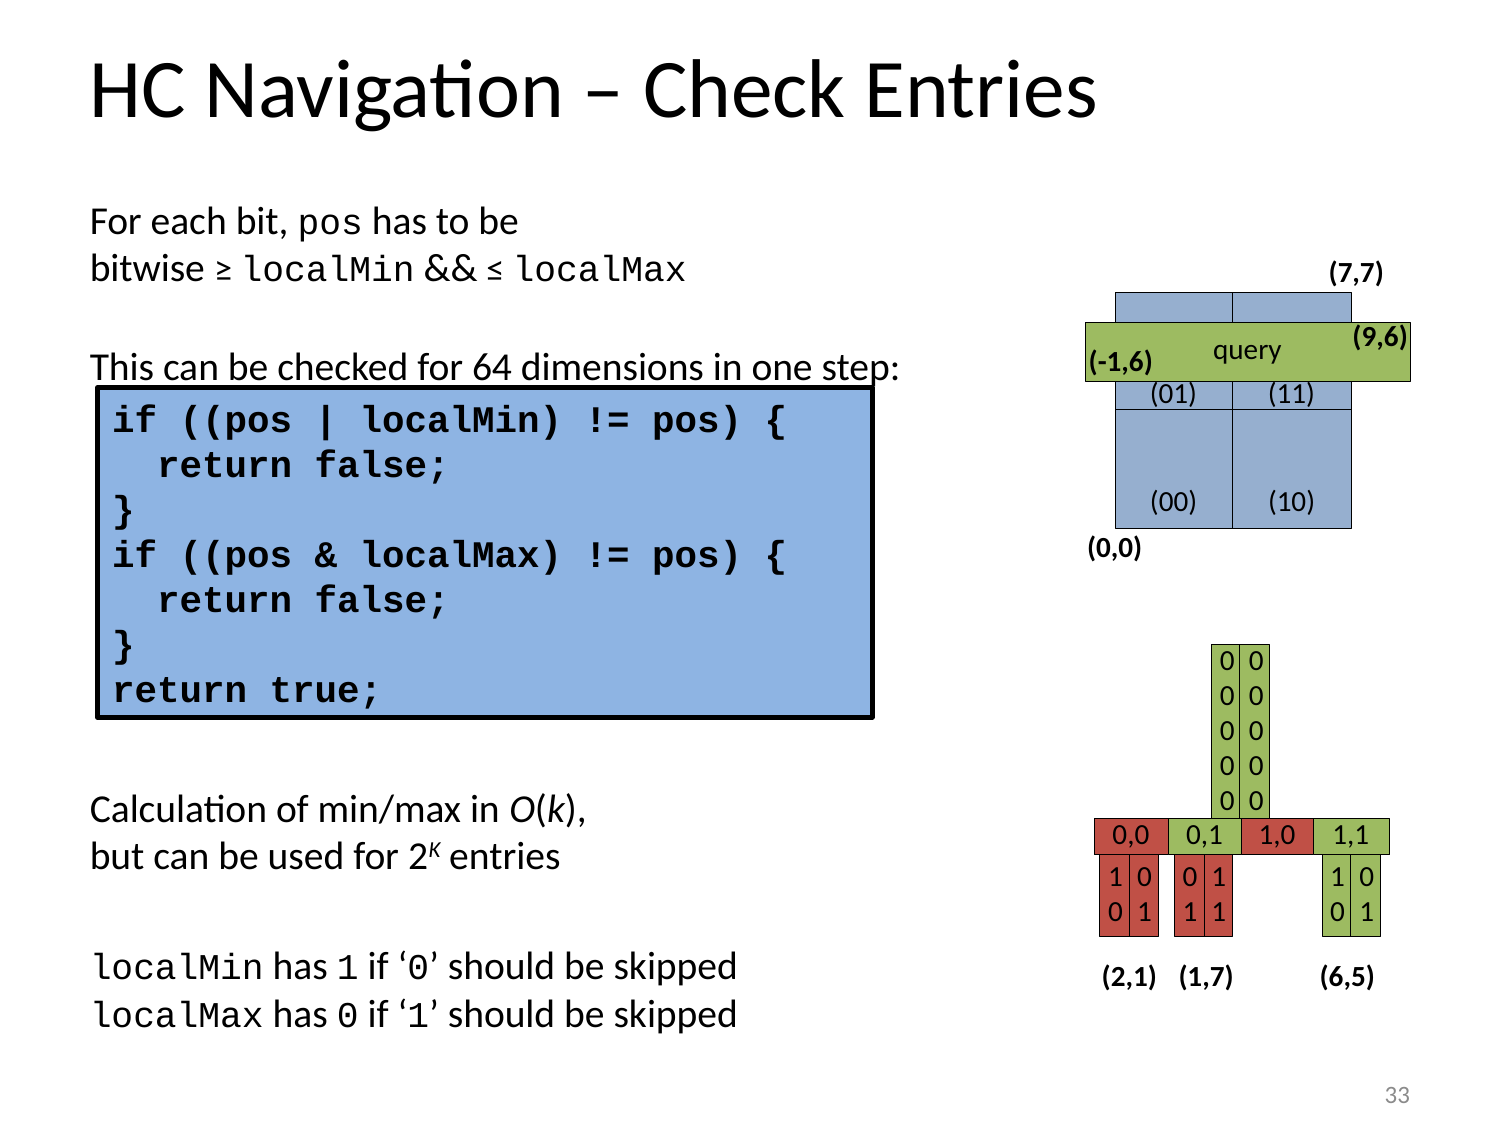

HC Navigation – Check Entries
For each bit, pos has to be
bitwise ≥ localMin && ≤ localMax
This can be checked for 64 dimensions in one step:
Calculation of min/max in O(k),
but can be used for 2K entries
localMin has 1 if ‘0’ should be skipped
localMax has 0 if ‘1’ should be skipped
if ((pos | localMin) != pos) {
 return false;
}
if ((pos & localMax) != pos) {
 return false;
}
return true;